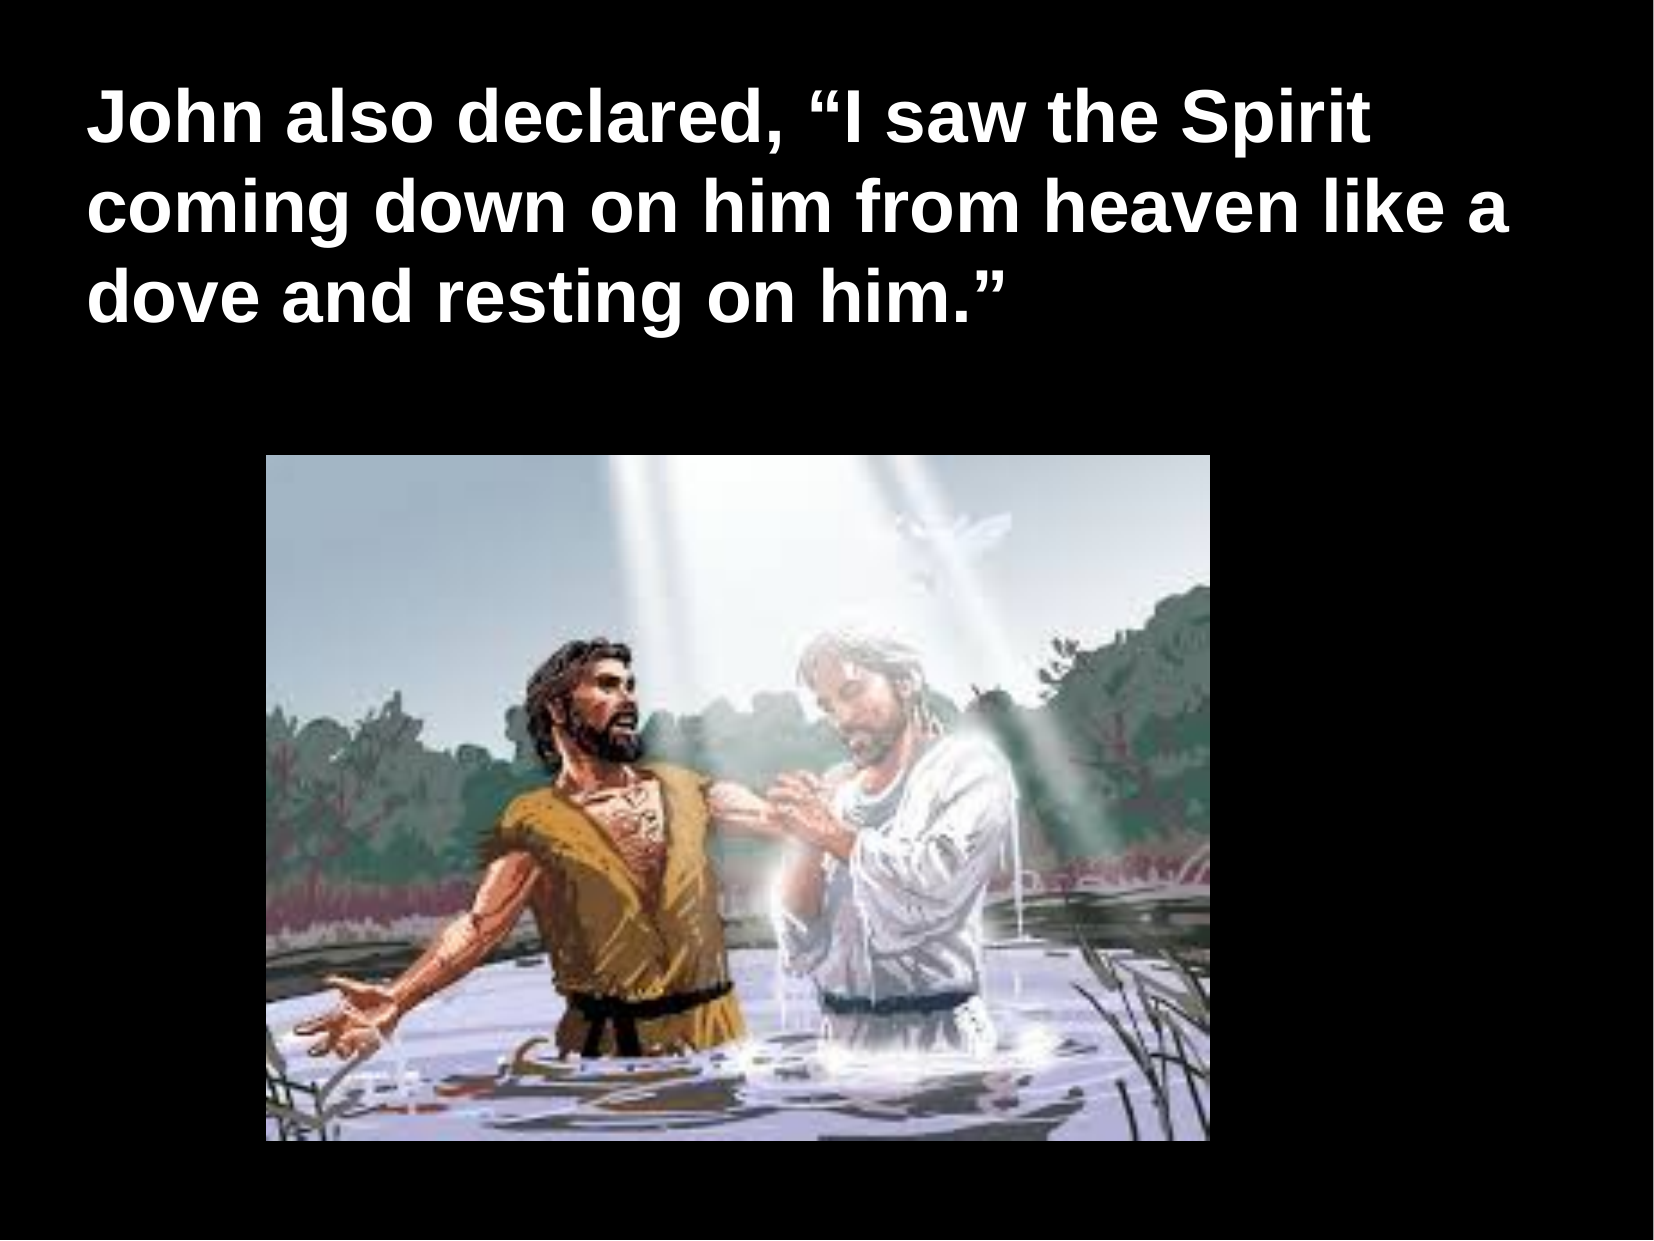

John also declared, “I saw the Spirit coming down on him from heaven like a dove and resting on him.”